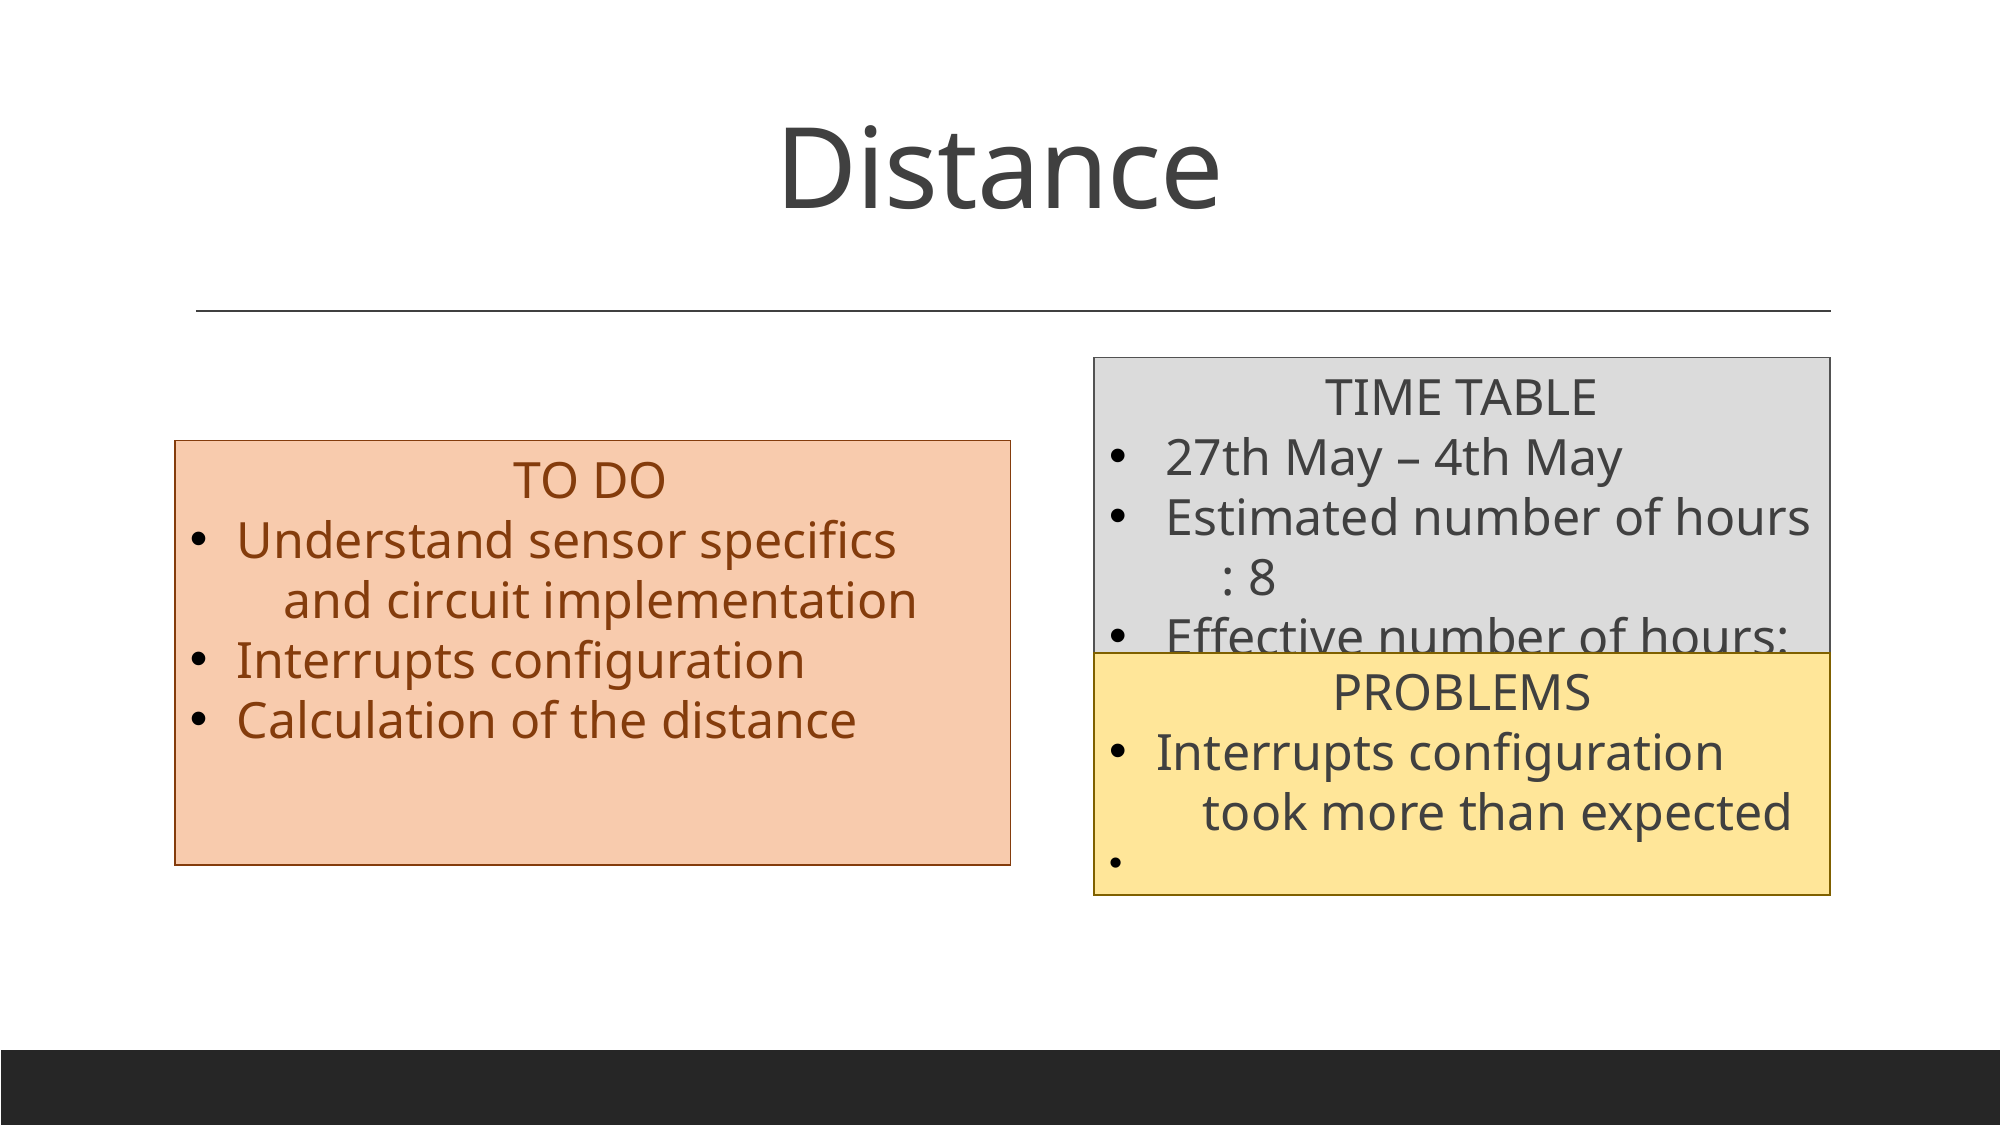

# Distance
TIME TABLE
27th May – 4th May
Estimated number of hours : 8
Effective number of hours: 10
TO DO
Understand sensor specifics and circuit implementation
Interrupts configuration
Calculation of the distance
PROBLEMS
Interrupts configuration took more than expected